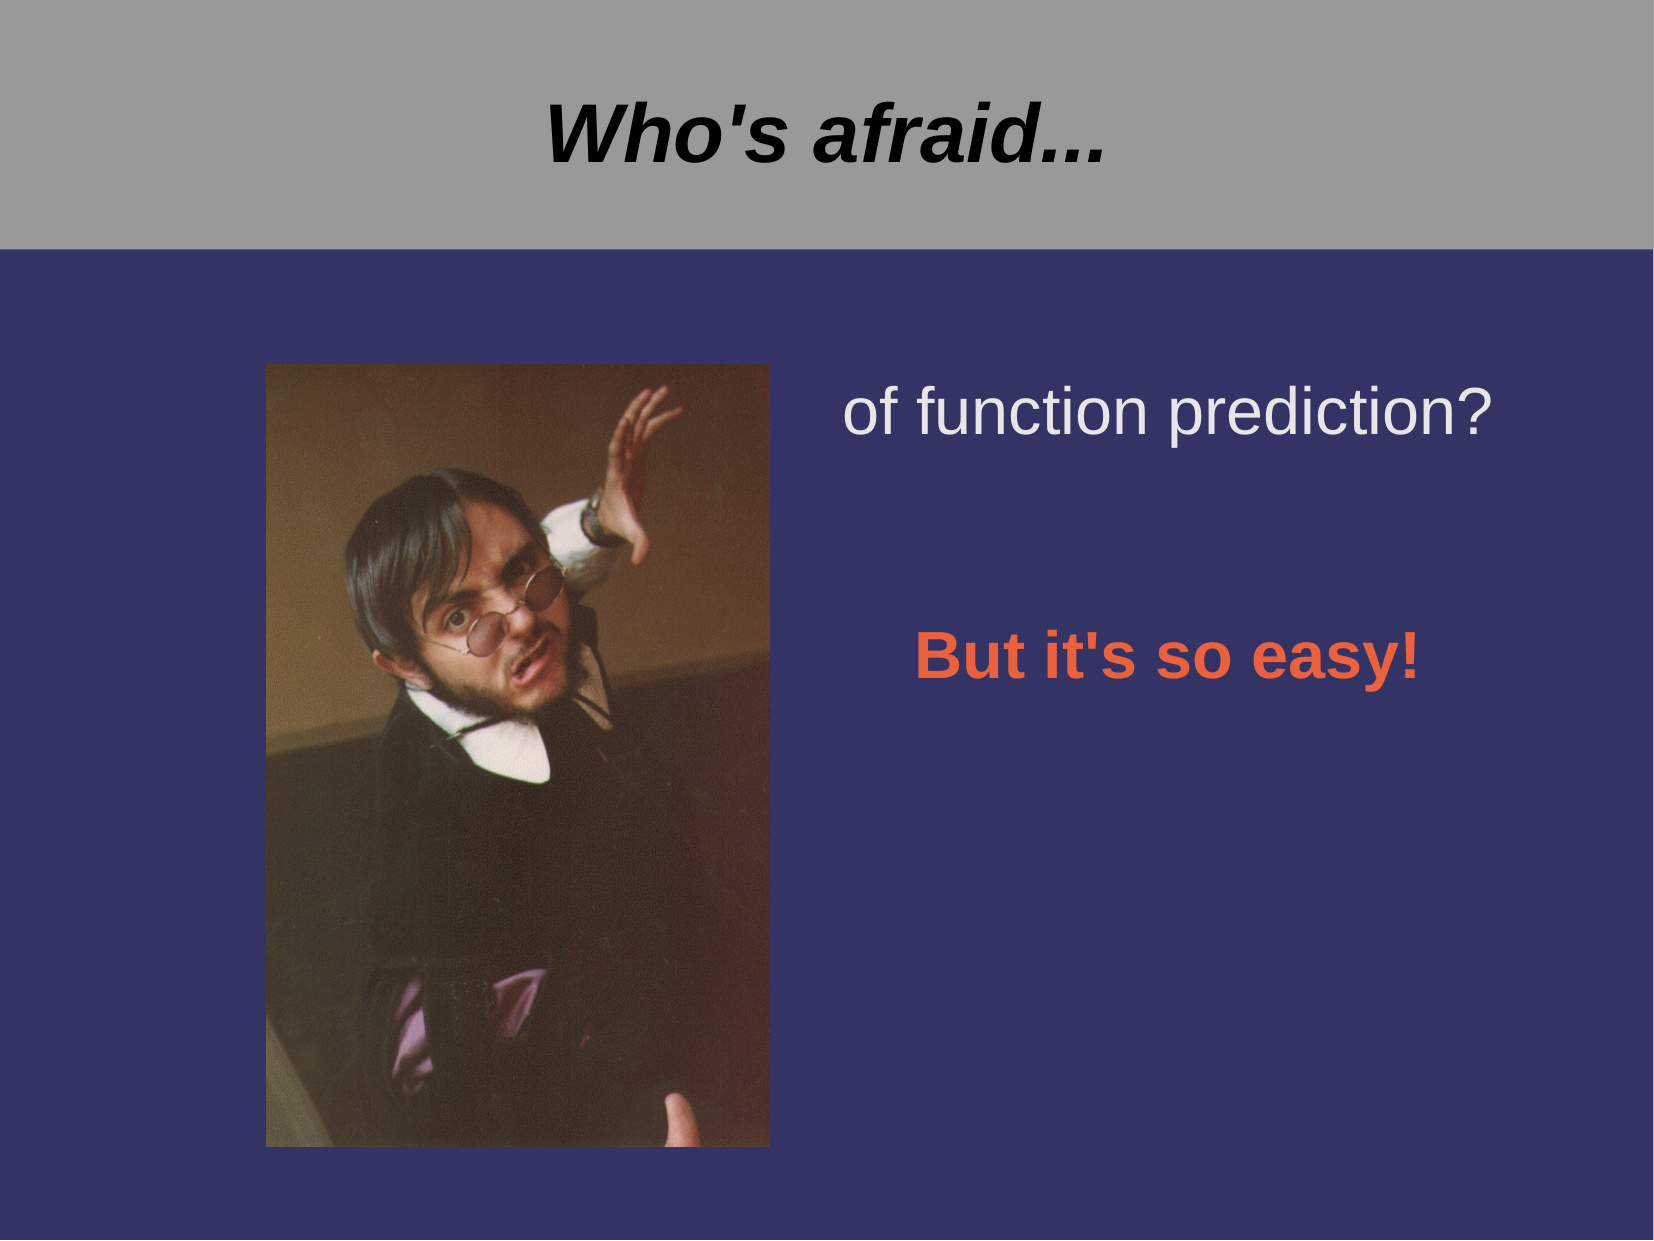

# Who's afraid...
of function prediction?
But it's so easy!